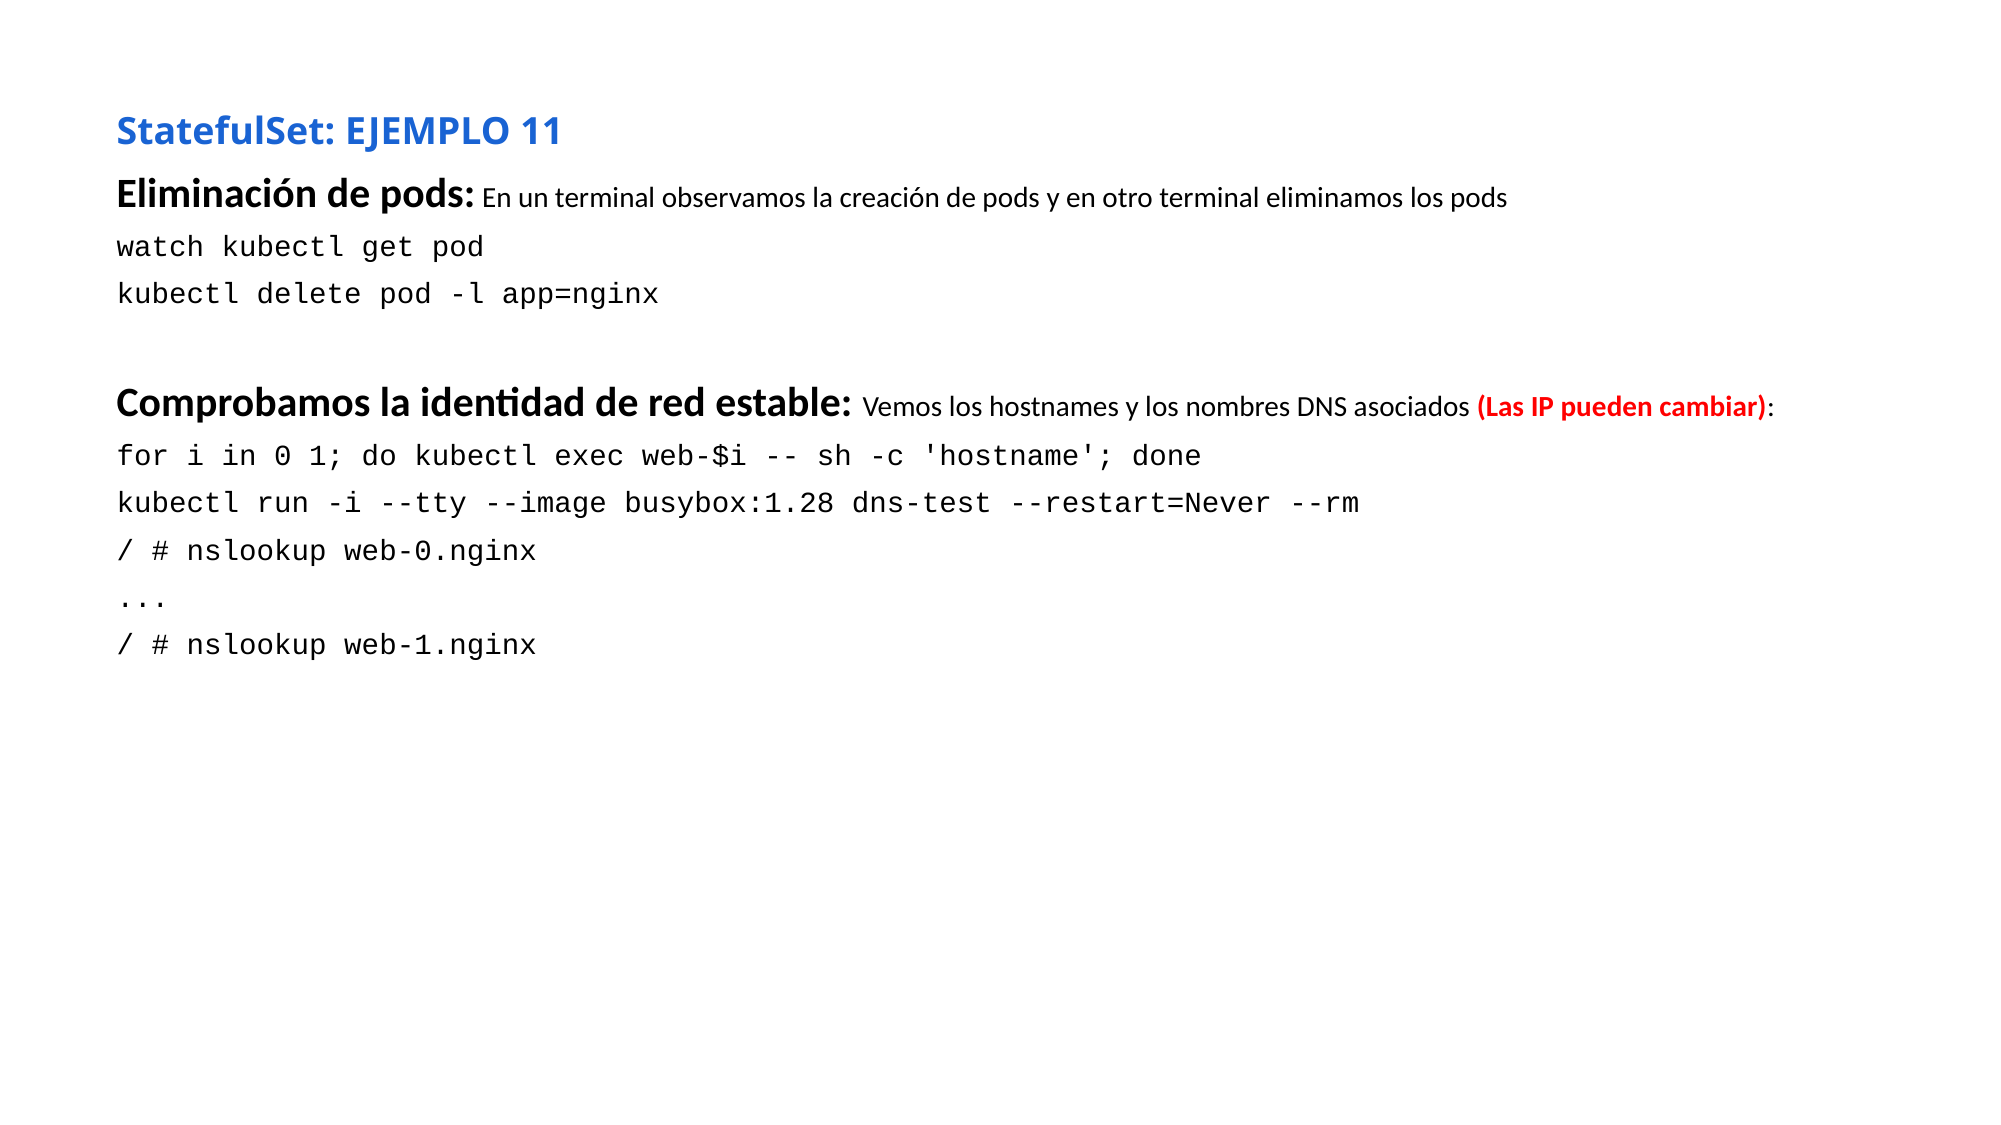

StatefulSet: EJEMPLO 11
Eliminación de pods: En un terminal observamos la creación de pods y en otro terminal eliminamos los pods
watch kubectl get pod
kubectl delete pod -l app=nginx
Comprobamos la identidad de red estable: Vemos los hostnames y los nombres DNS asociados (Las IP pueden cambiar):
for i in 0 1; do kubectl exec web-$i -- sh -c 'hostname'; done
kubectl run -i --tty --image busybox:1.28 dns-test --restart=Never --rm
/ # nslookup web-0.nginx
...
/ # nslookup web-1.nginx